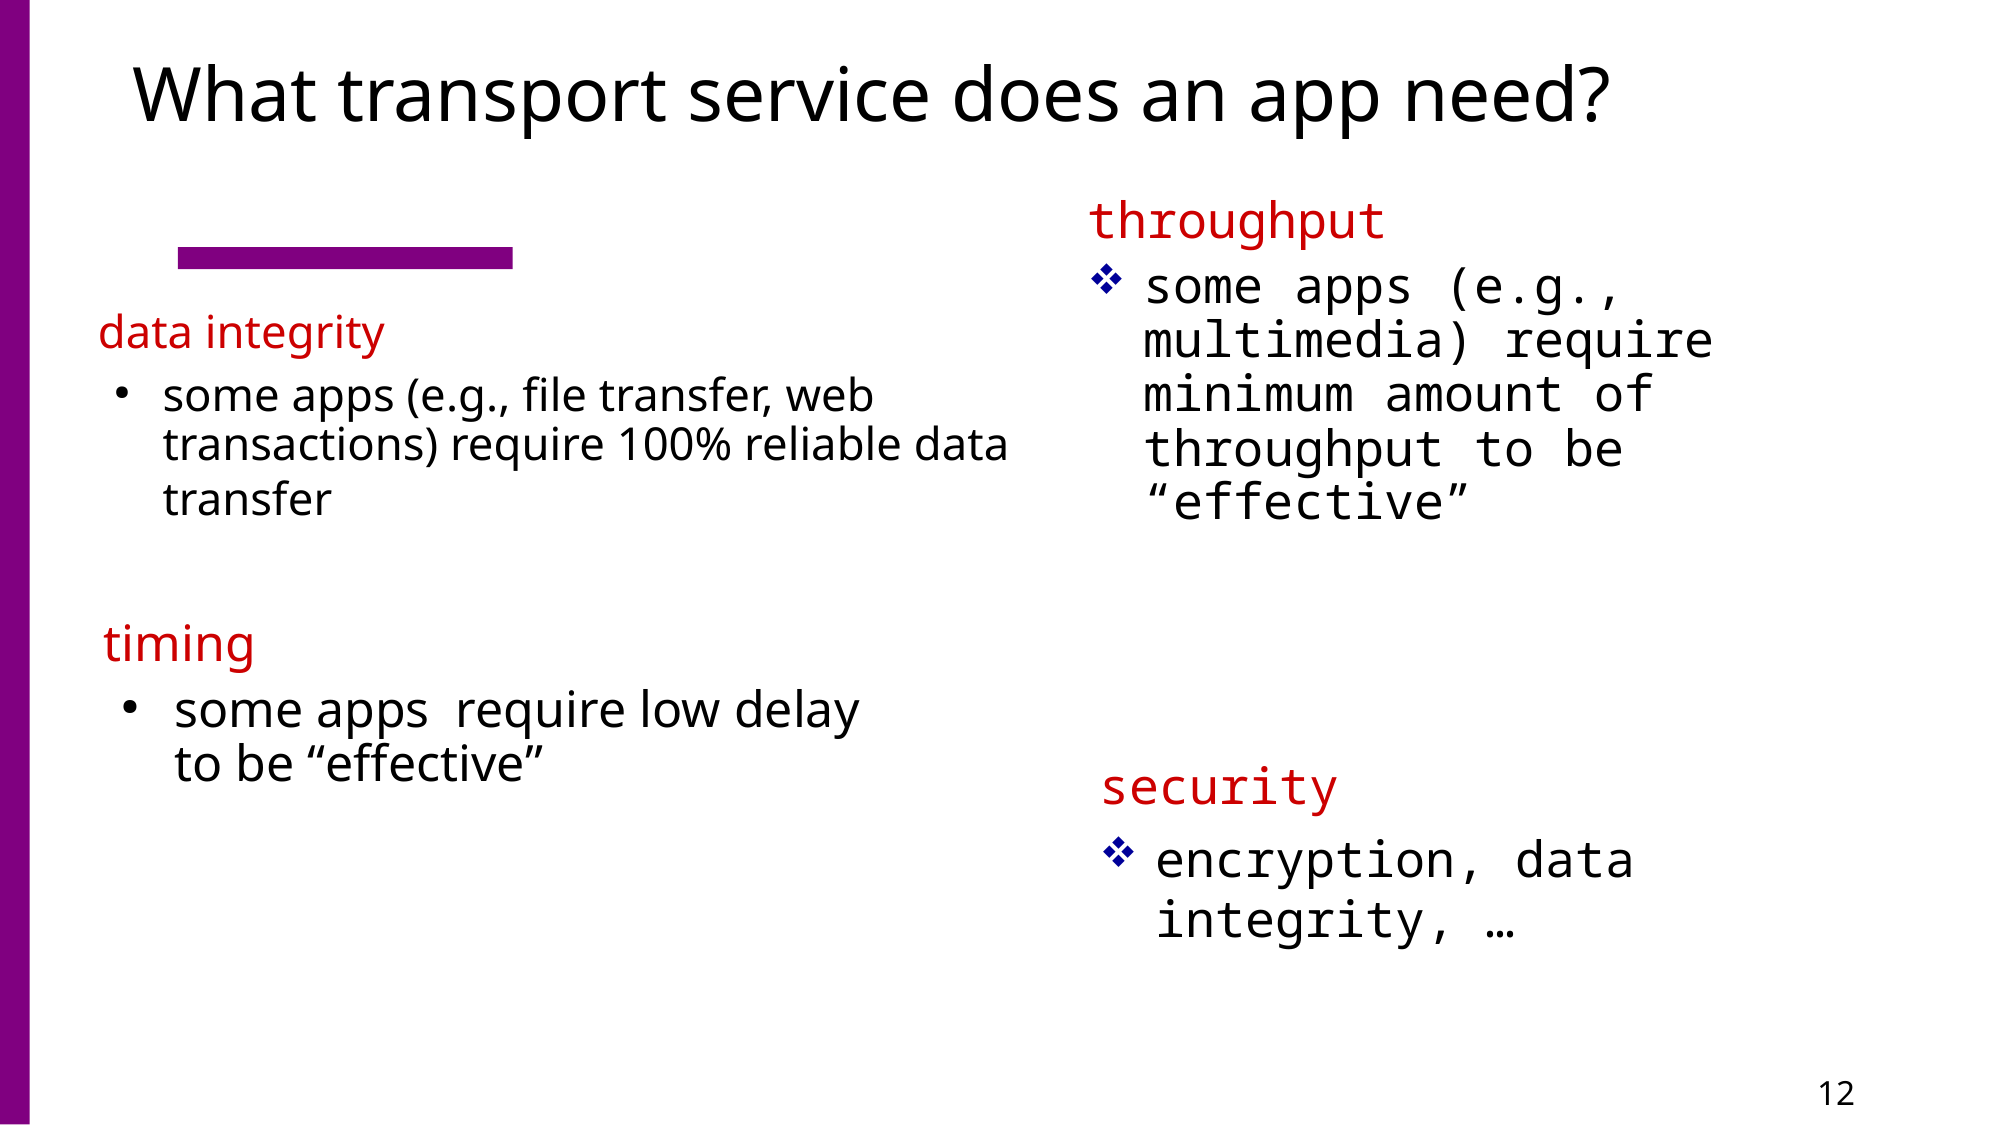

# What transport service does an app need?
throughput
some apps (e.g., multimedia) require minimum amount of throughput to be “effective”
data integrity
some apps (e.g., file transfer, web transactions) require 100% reliable data transfer
timing
some apps require low delay to be “effective”
security
encryption, data integrity, …